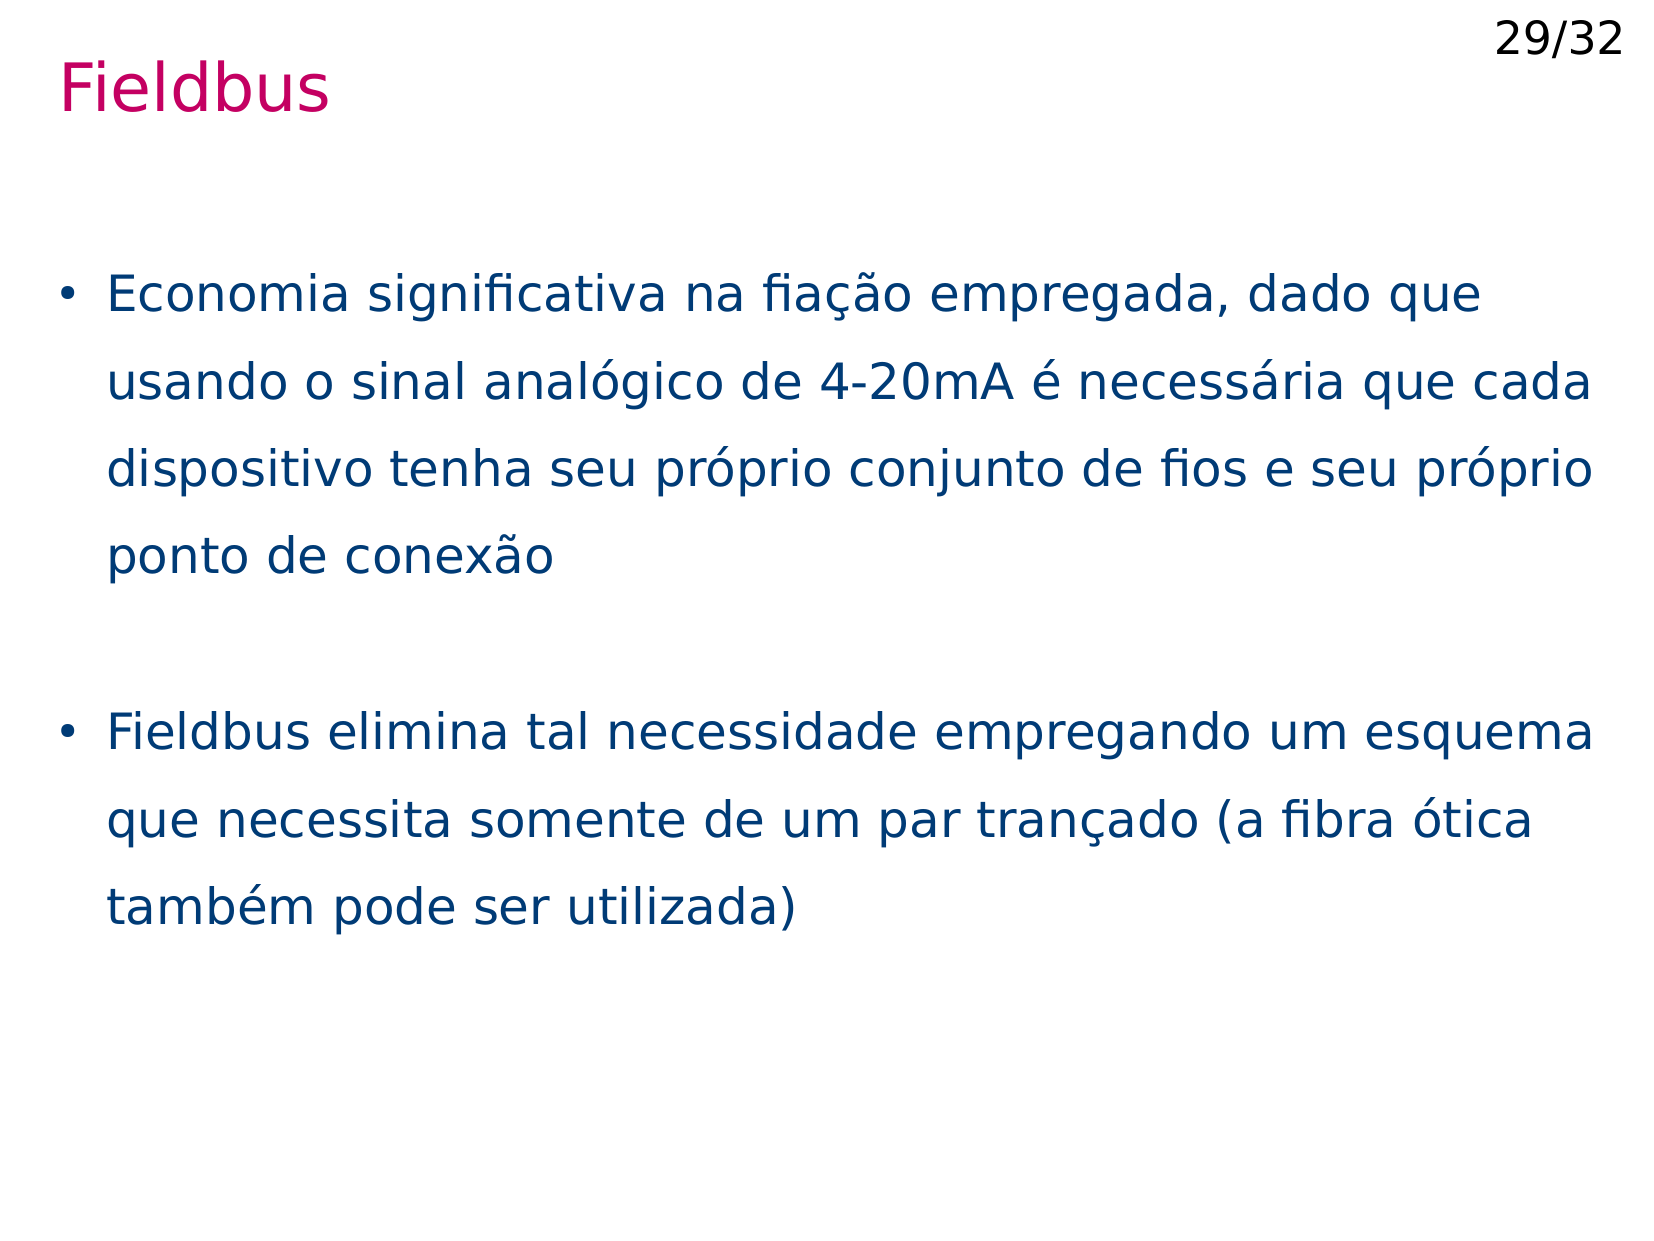

29
# Fieldbus
Economia significativa na fiação empregada, dado que usando o sinal analógico de 4-20mA é necessária que cada dispositivo tenha seu próprio conjunto de fios e seu próprio ponto de conexão
Fieldbus elimina tal necessidade empregando um esquema que necessita somente de um par trançado (a fibra ótica também pode ser utilizada)